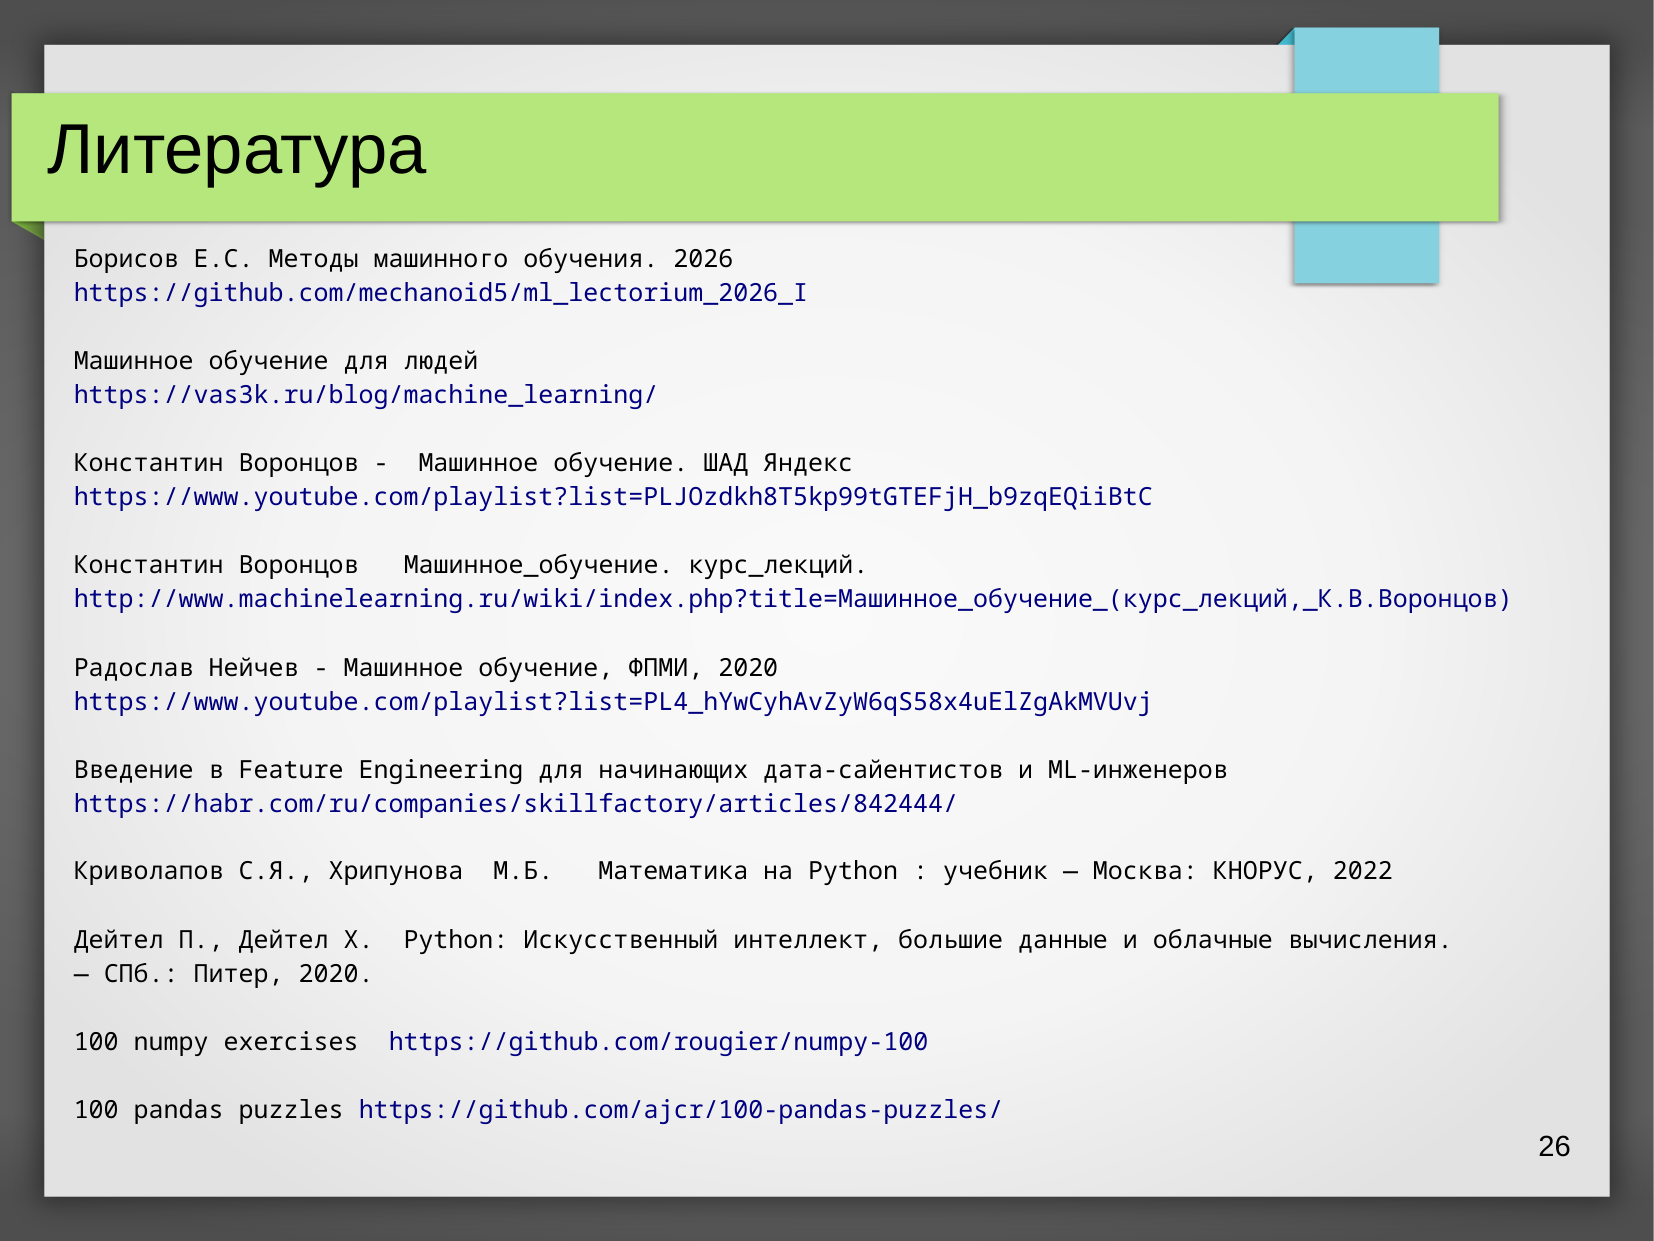

# Литература
Борисов Е.С. Методы машинного обучения. 2026
https://github.com/mechanoid5/ml_lectorium_2026_I
Машинное обучение для людей
https://vas3k.ru/blog/machine_learning/
Константин Воронцов - Машинное обучение. ШАД Яндекс
https://www.youtube.com/playlist?list=PLJOzdkh8T5kp99tGTEFjH_b9zqEQiiBtC
Константин Воронцов Машинное_обучение. курс_лекций.
http://www.machinelearning.ru/wiki/index.php?title=Машинное_обучение_(курс_лекций,_К.В.Воронцов)
Радослав Нейчев - Машинное обучение, ФПМИ, 2020
https://www.youtube.com/playlist?list=PL4_hYwCyhAvZyW6qS58x4uElZgAkMVUvj
Введение в Feature Engineering для начинающих дата-сайентистов и ML-инженеров
https://habr.com/ru/companies/skillfactory/articles/842444/
Криволапов С.Я., Хрипунова М.Б. Математика на Python : учебник — Москва: КНОРУС, 2022
Дейтел П., Дейтел Х. Python: Искусственный интеллект, большие данные и облачные вычисления.
— СПб.: Питер, 2020.
100 numpy exercises https://github.com/rougier/numpy-100
100 pandas puzzles https://github.com/ajcr/100-pandas-puzzles/
26